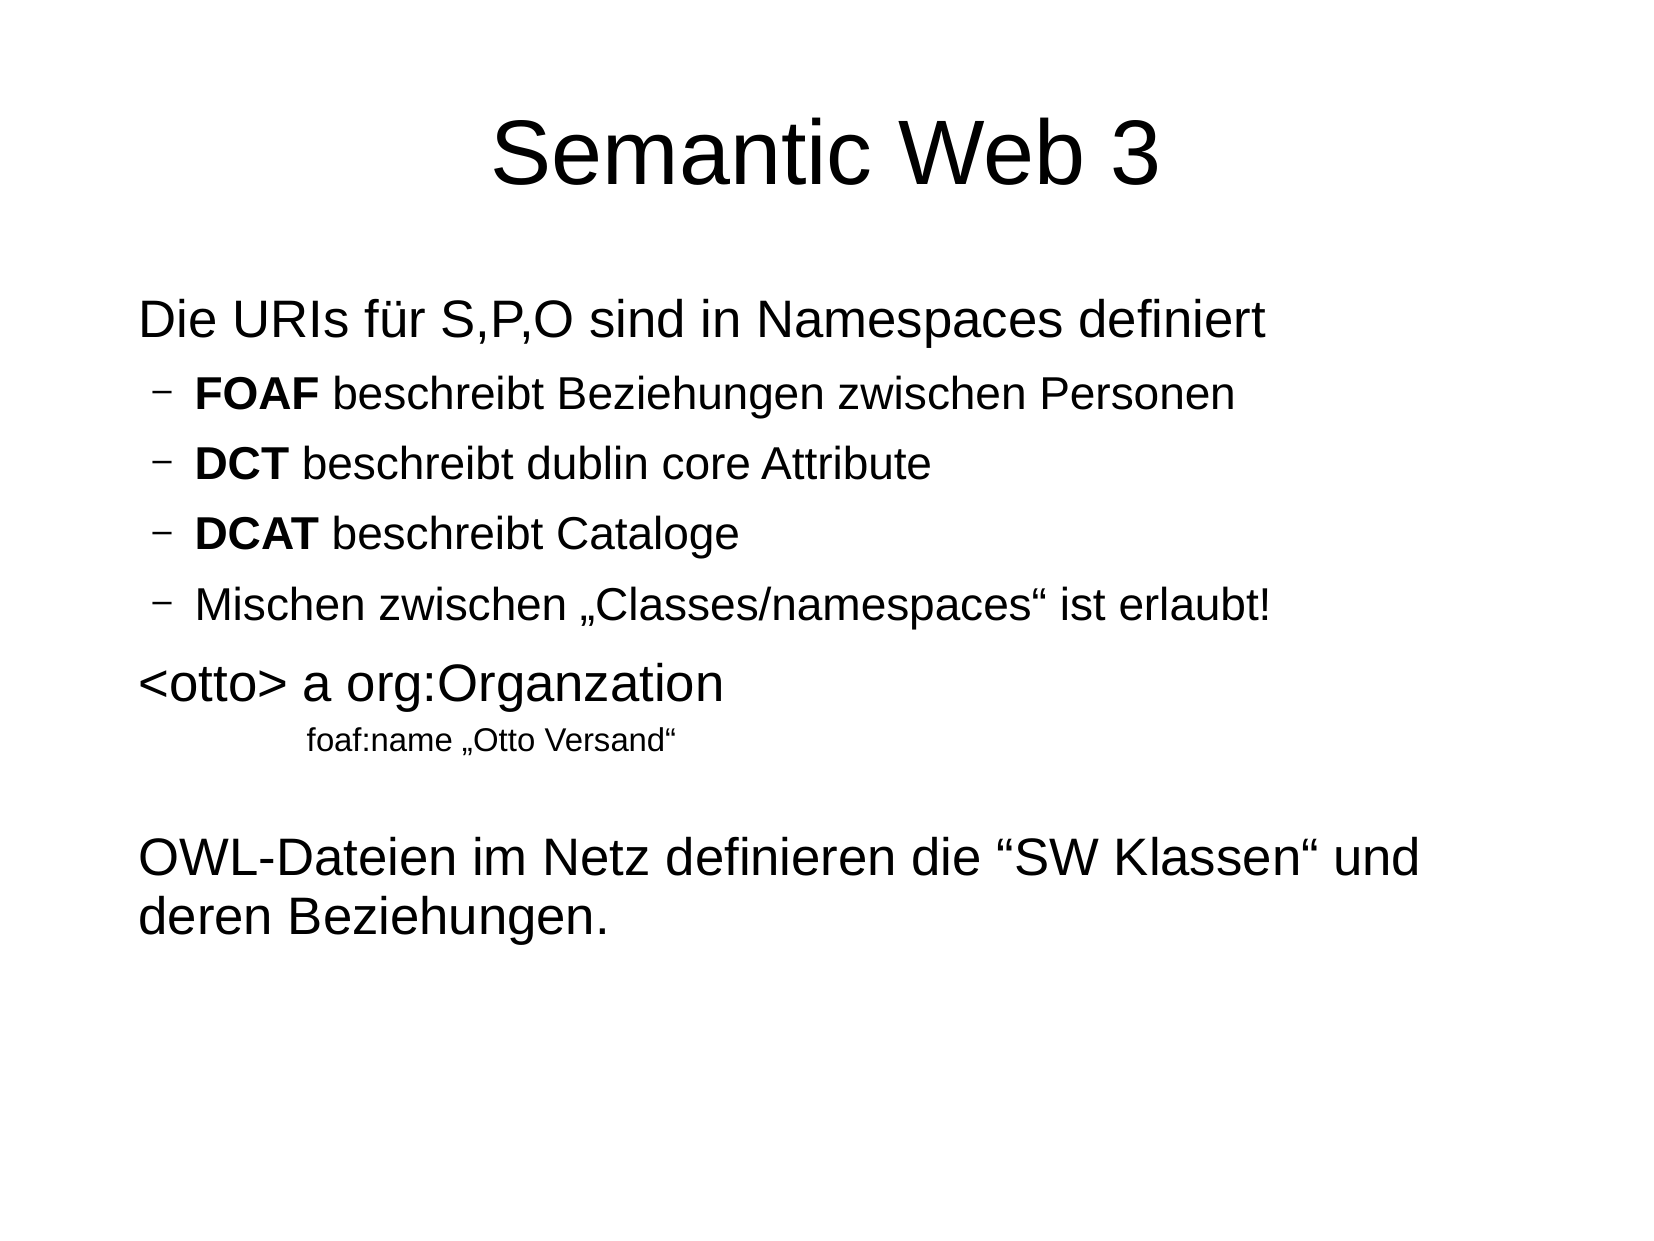

# Semantic Web 3
Die URIs für S,P,O sind in Namespaces definiert
FOAF beschreibt Beziehungen zwischen Personen
DCT beschreibt dublin core Attribute
DCAT beschreibt Cataloge
Mischen zwischen „Classes/namespaces“ ist erlaubt!
<otto> a org:Organzation
foaf:name „Otto Versand“
OWL-Dateien im Netz definieren die “SW Klassen“ und deren Beziehungen.